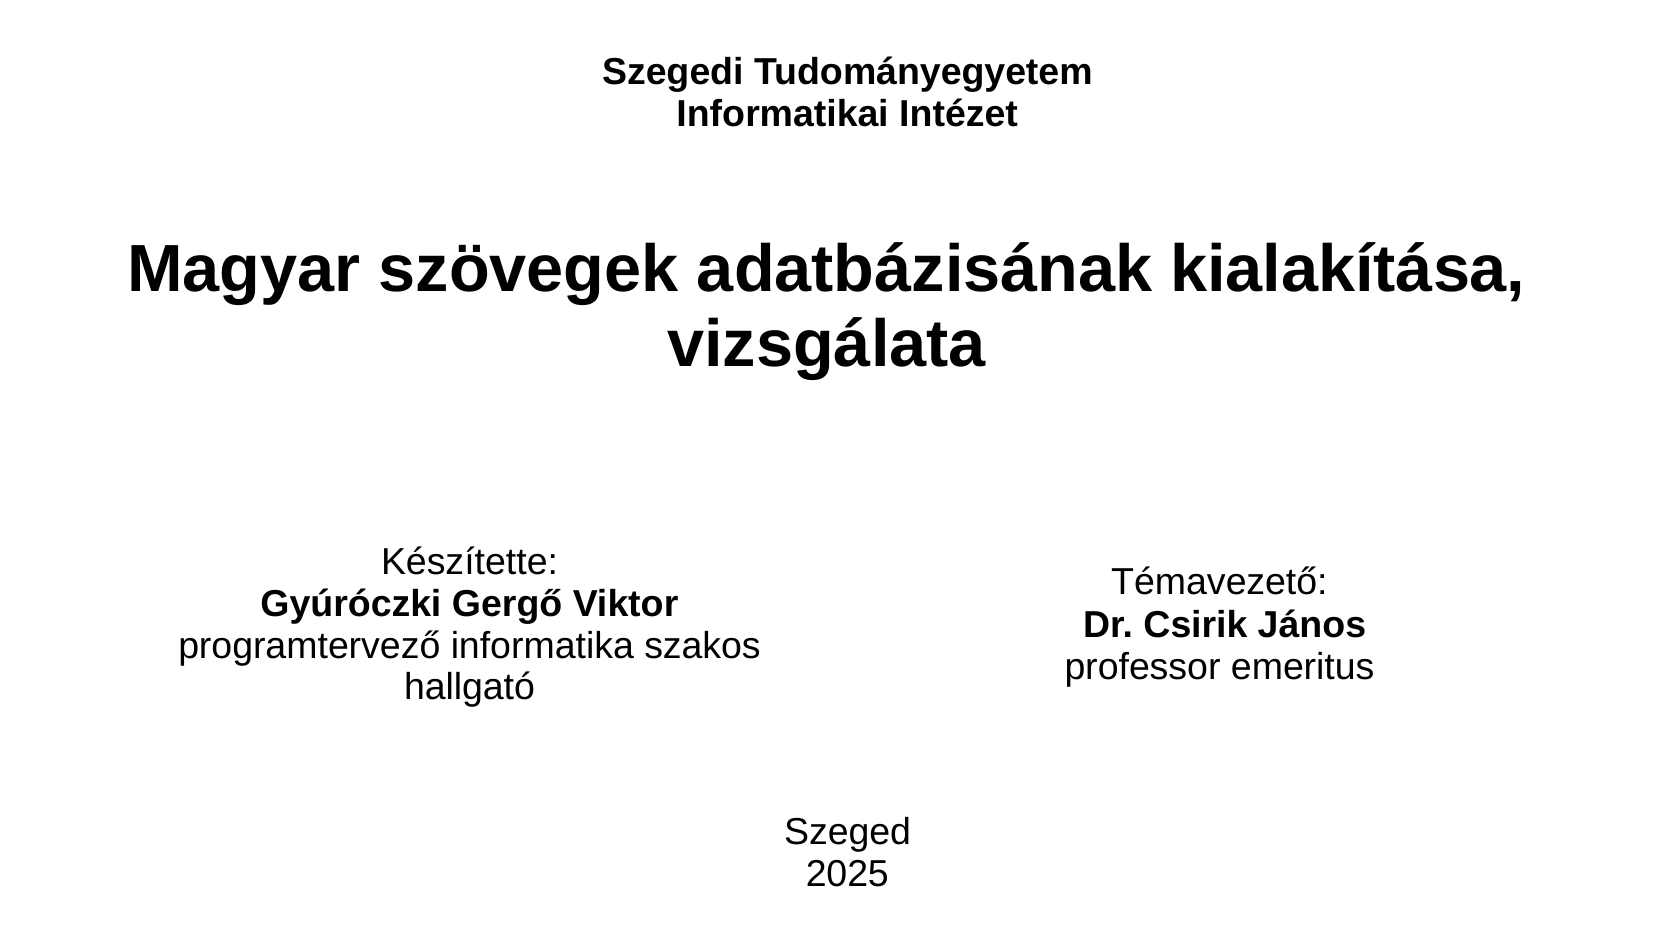

Szegedi Tudományegyetem​
Informatikai Intézet
# Magyar szövegek adatbázisának kialakítása, vizsgálata
Készítette:
Gyúróczki Gergő Viktor
programtervező informatika szakos
hallgató
Témavezető:
 Dr. Csirik János
professor emeritus
Szeged
2025